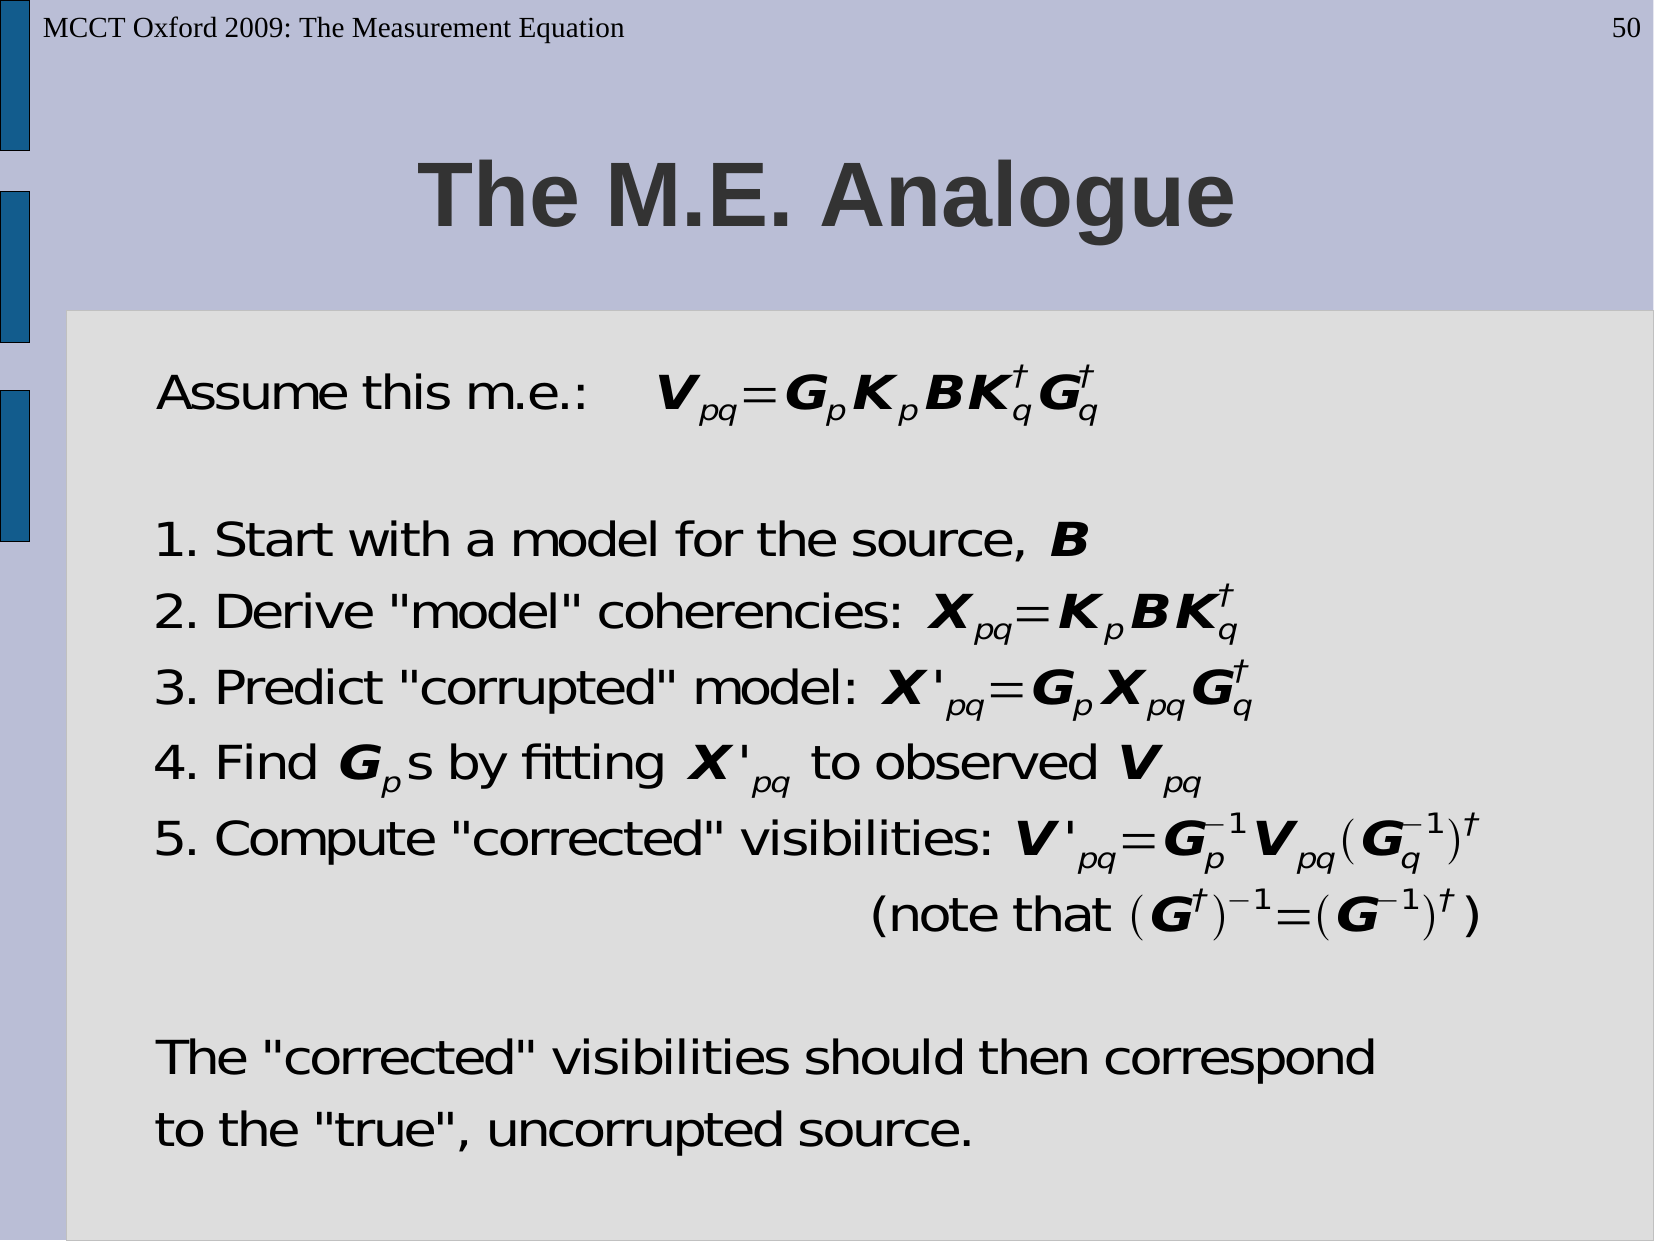

MCCT Oxford 2009: The Measurement Equation
50
# The M.E. Analogue